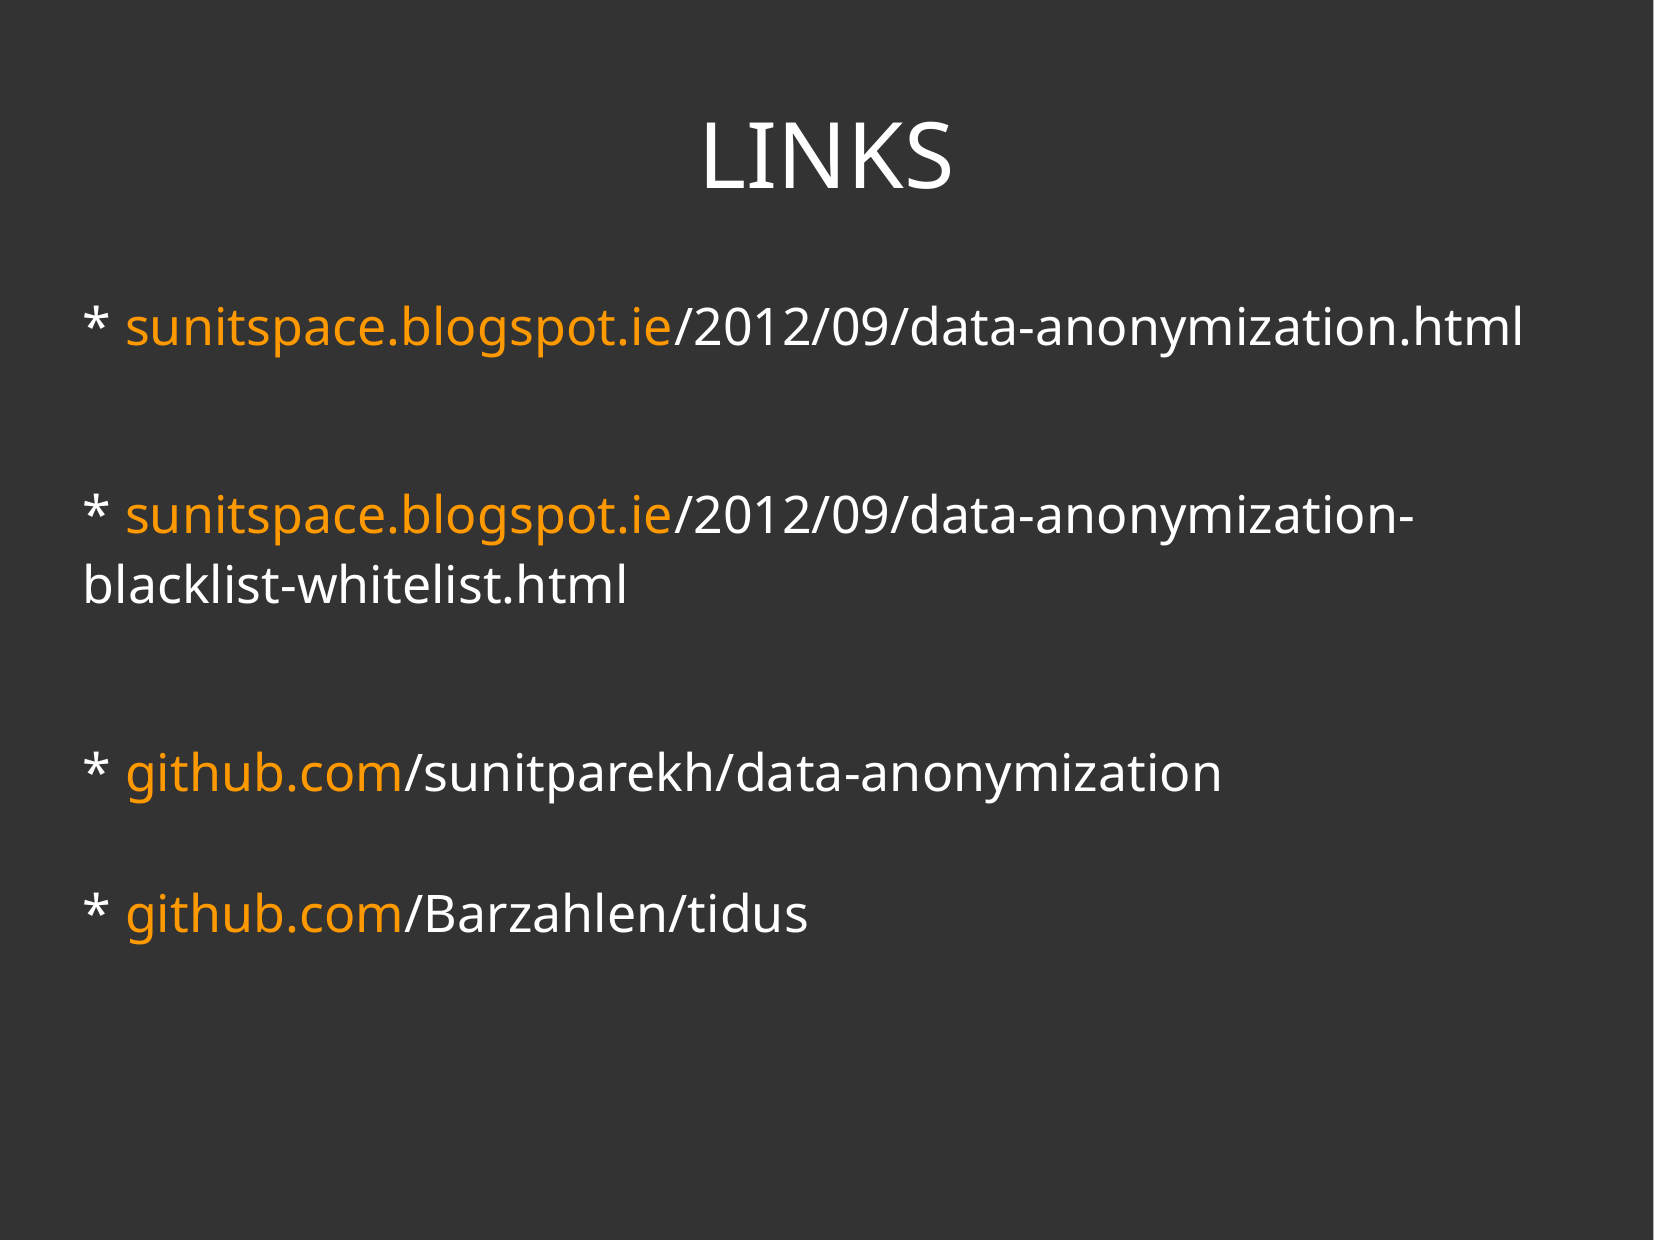

# LINKS
* sunitspace.blogspot.ie/2012/09/data-anonymization.html
* sunitspace.blogspot.ie/2012/09/data-anonymization-blacklist-whitelist.html
* github.com/sunitparekh/data-anonymization
* github.com/Barzahlen/tidus